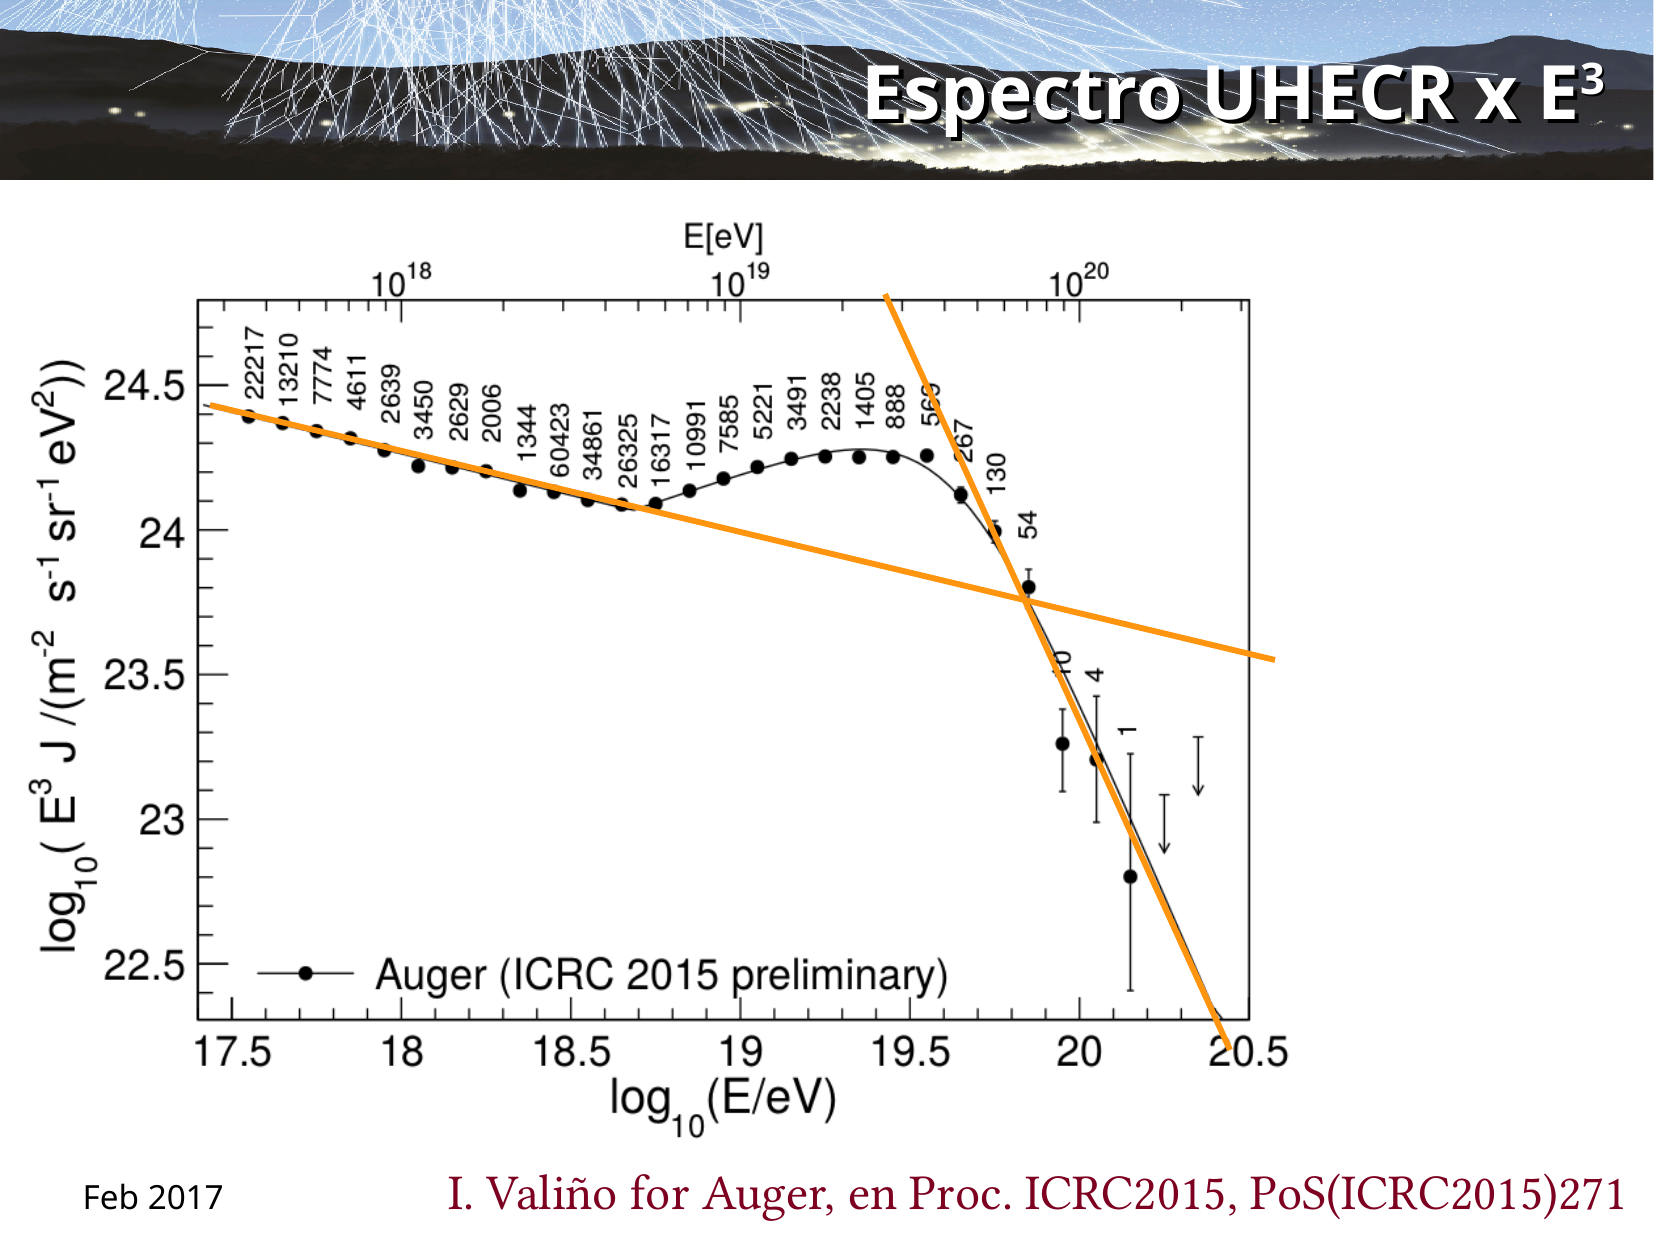

# Espectro UHECR x E3
I. Valiño for Auger, en Proc. ICRC2015, PoS(ICRC2015)271
Feb 2017
Asorey - Chile - U01
71